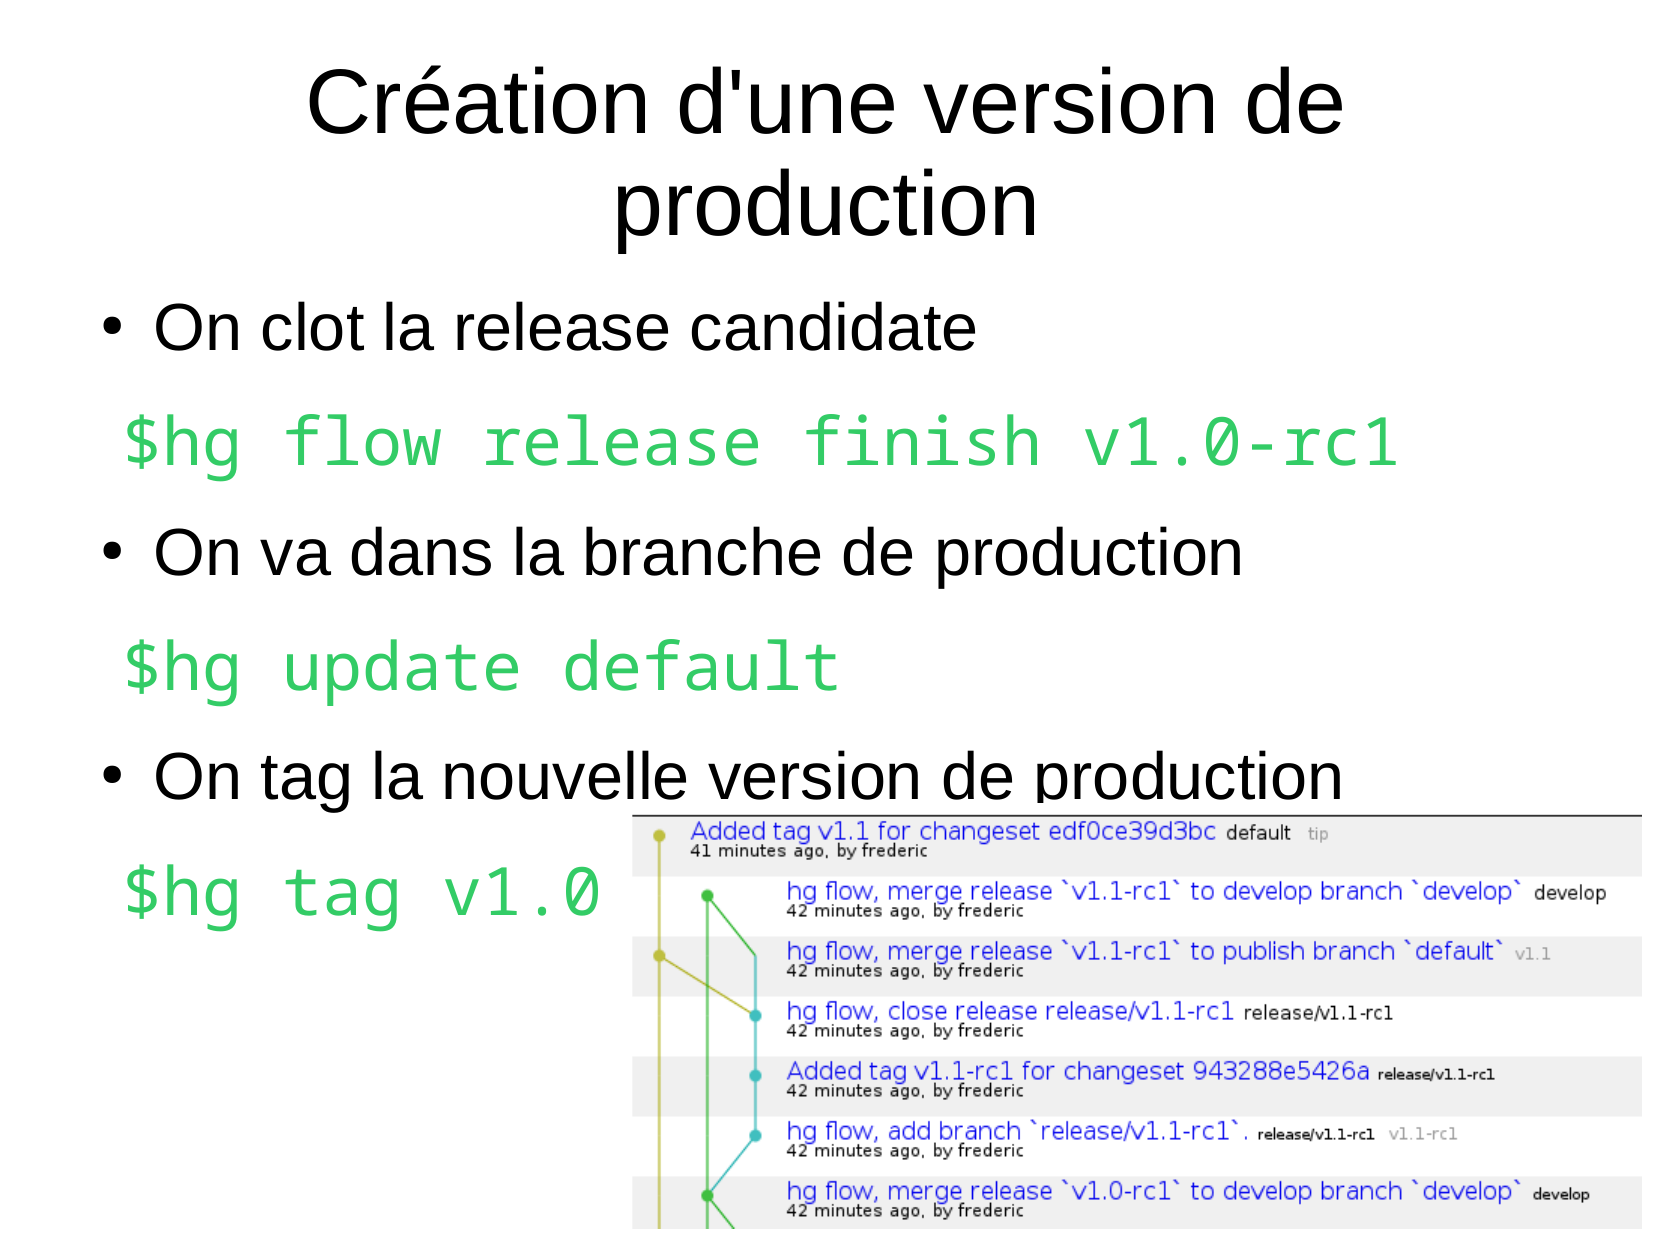

# Création d'une version de production
On clot la release candidate
 $hg flow release finish v1.0-rc1
On va dans la branche de production
 $hg update default
On tag la nouvelle version de production
 $hg tag v1.0